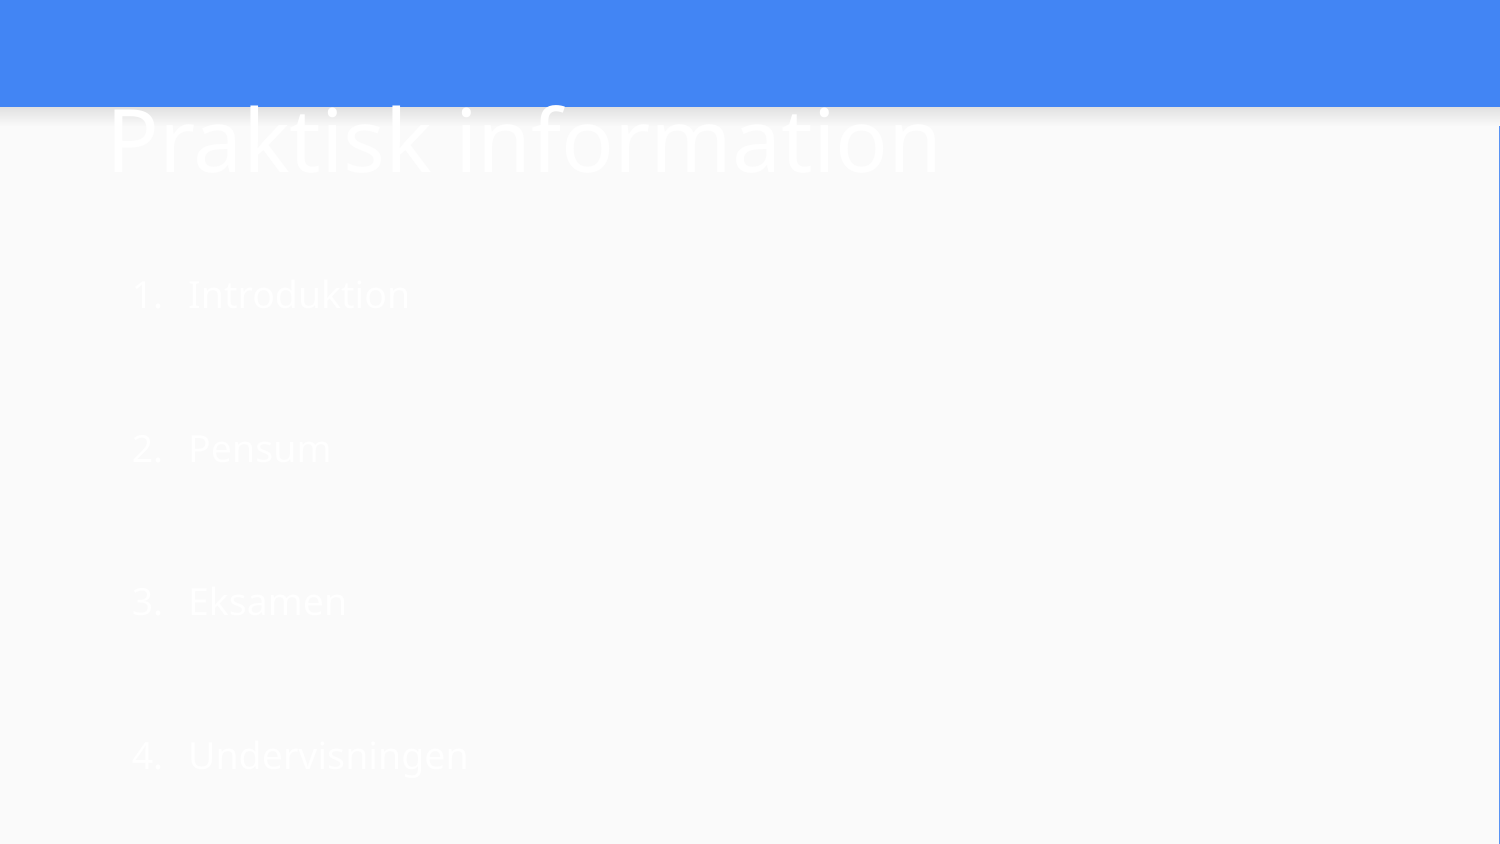

# Praktisk information
Introduktion
Pensum
Eksamen
Undervisningen